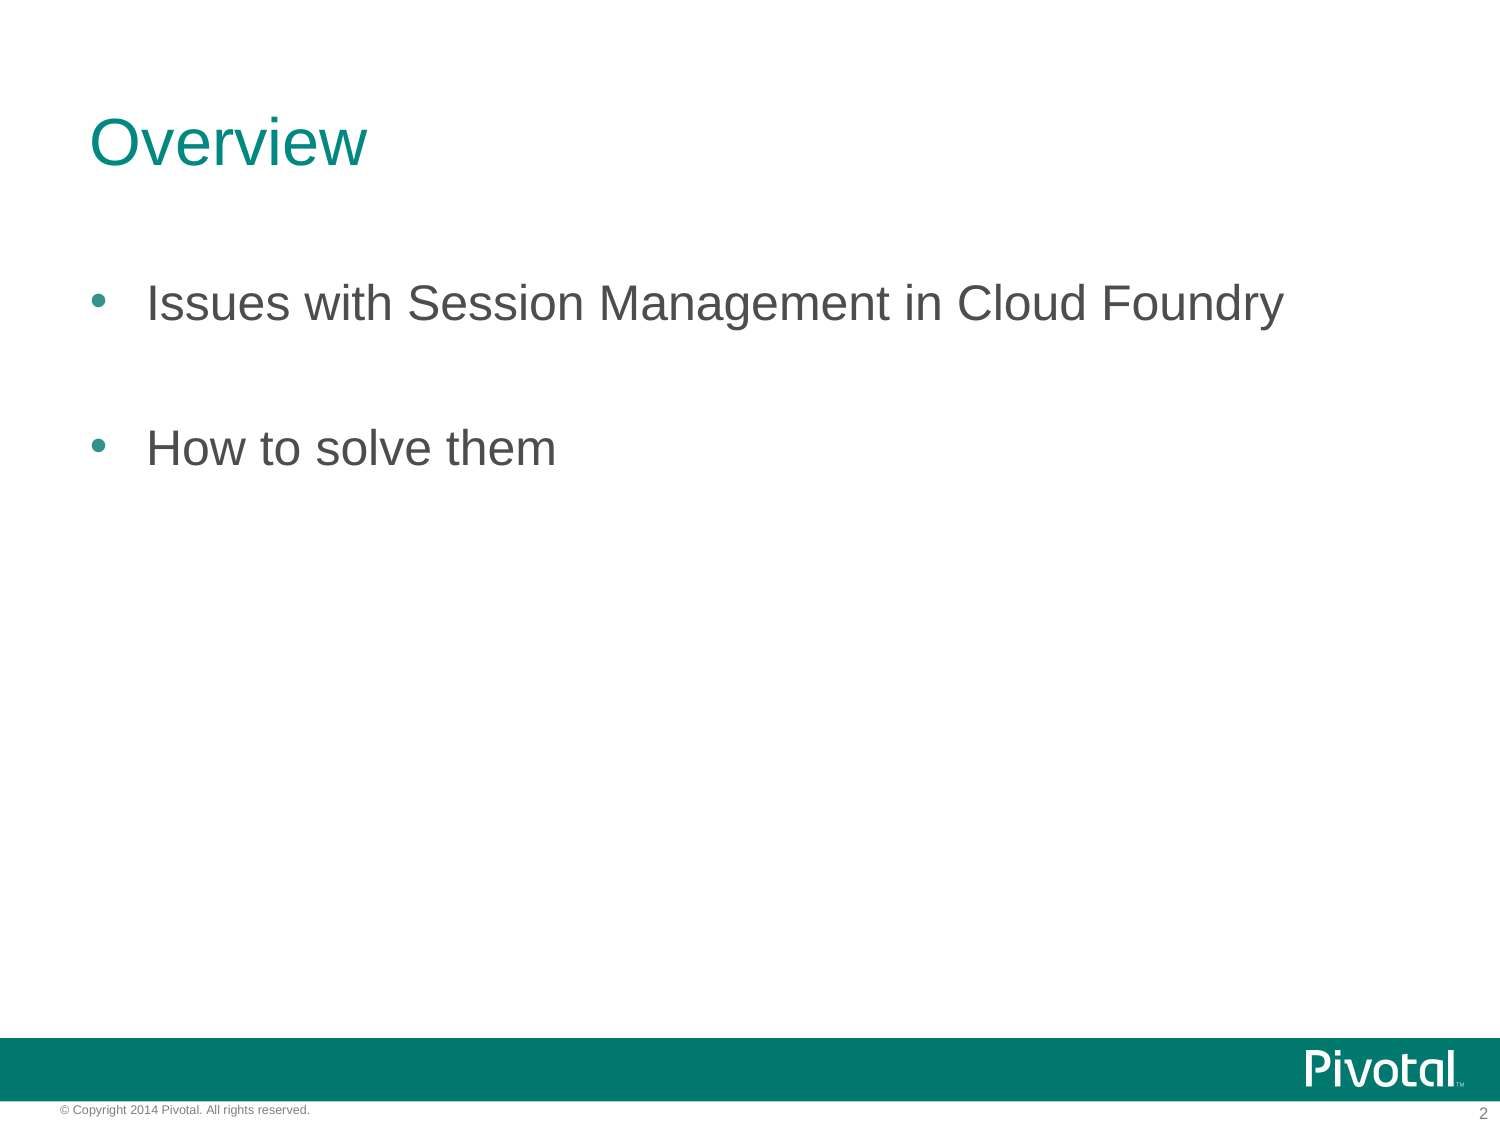

# Overview
Issues with Session Management in Cloud Foundry
How to solve them